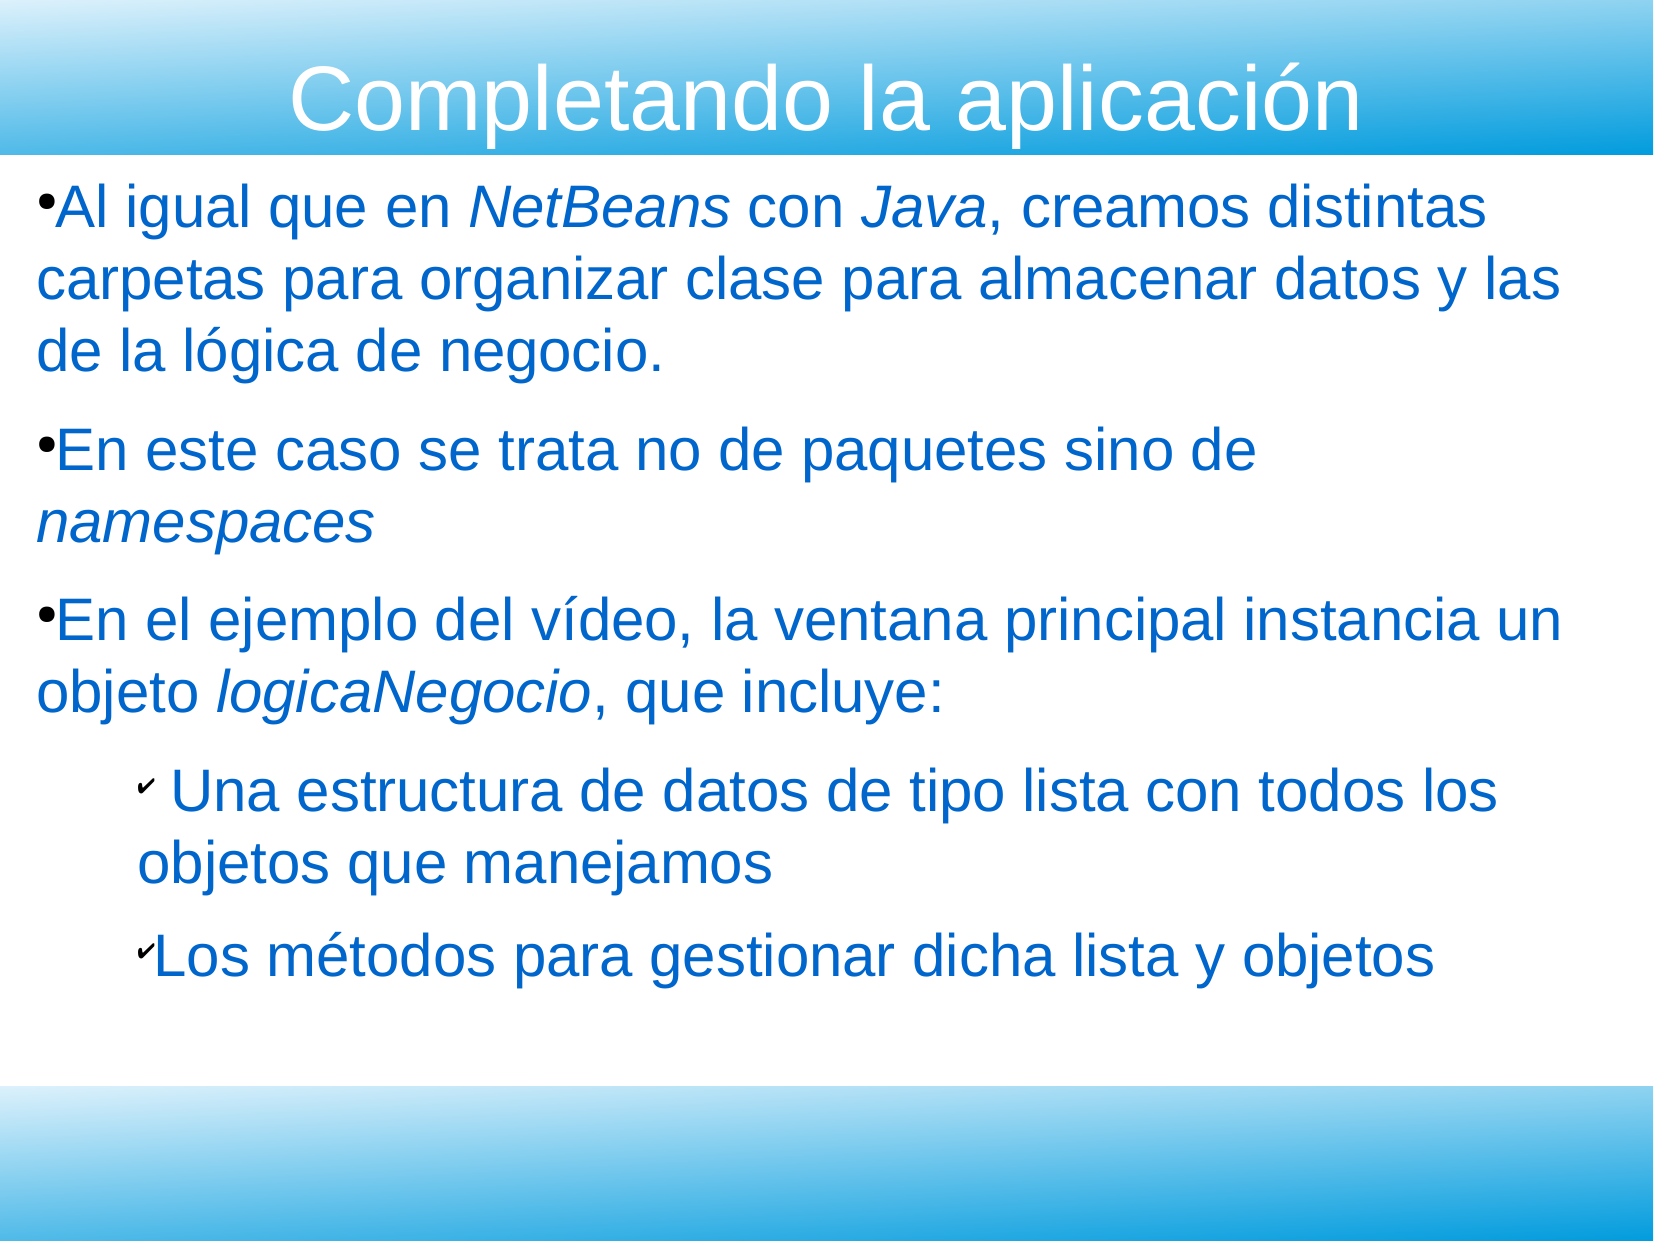

# Completando la aplicación
Al igual que en NetBeans con Java, creamos distintas carpetas para organizar clase para almacenar datos y las de la lógica de negocio.
En este caso se trata no de paquetes sino de namespaces
En el ejemplo del vídeo, la ventana principal instancia un objeto logicaNegocio, que incluye:
 Una estructura de datos de tipo lista con todos los objetos que manejamos
Los métodos para gestionar dicha lista y objetos